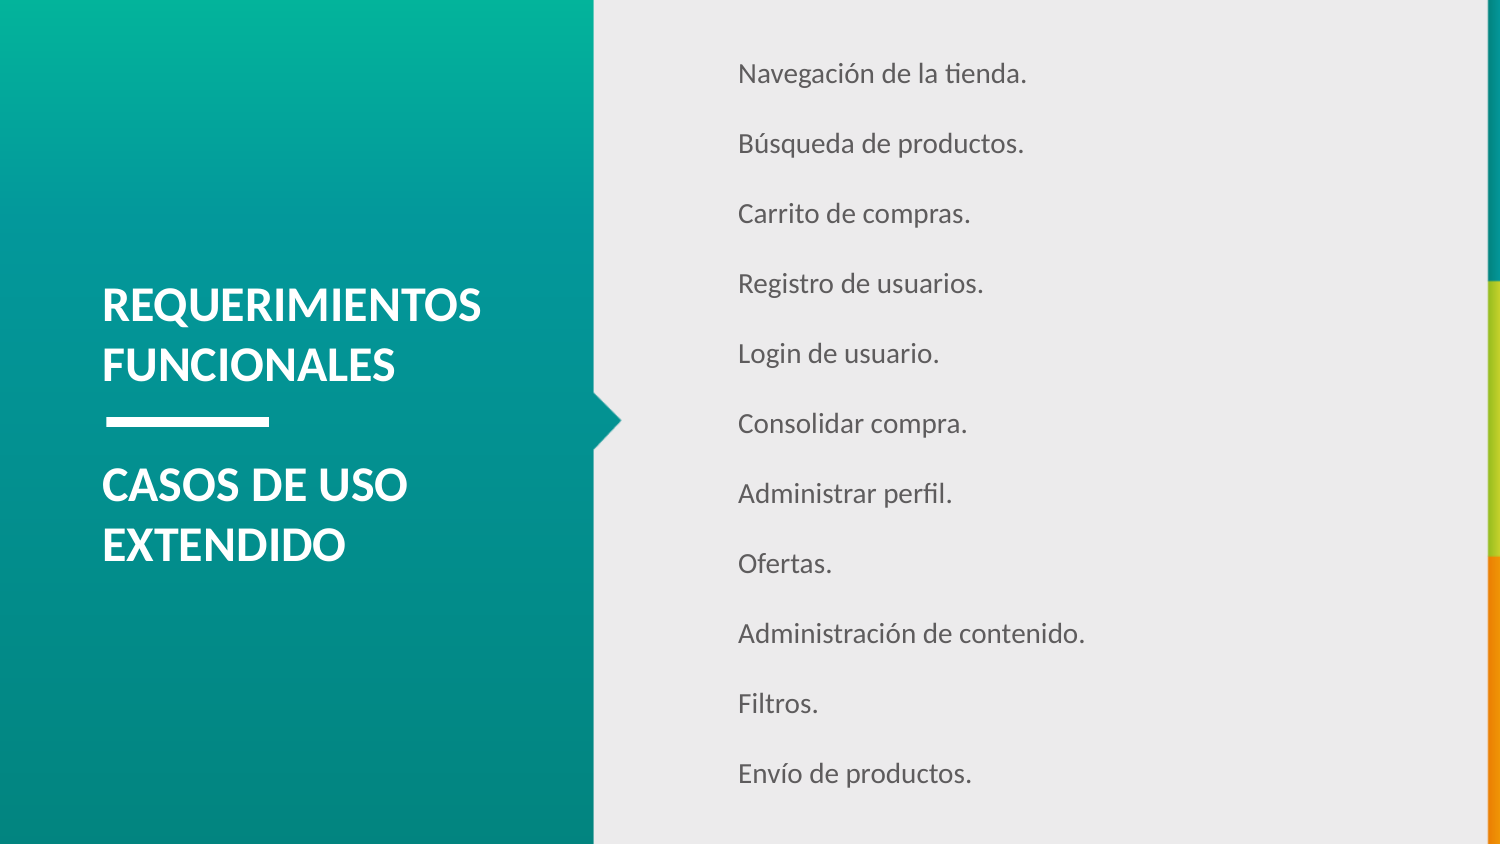

Navegación de la tienda.
Búsqueda de productos.
Carrito de compras.
Registro de usuarios.
Login de usuario.
Consolidar compra.
Administrar perfil.
Ofertas.
Administración de contenido.
Filtros.
Envío de productos.
REQUERIMIENTOS FUNCIONALES
CASOS DE USO
EXTENDIDO